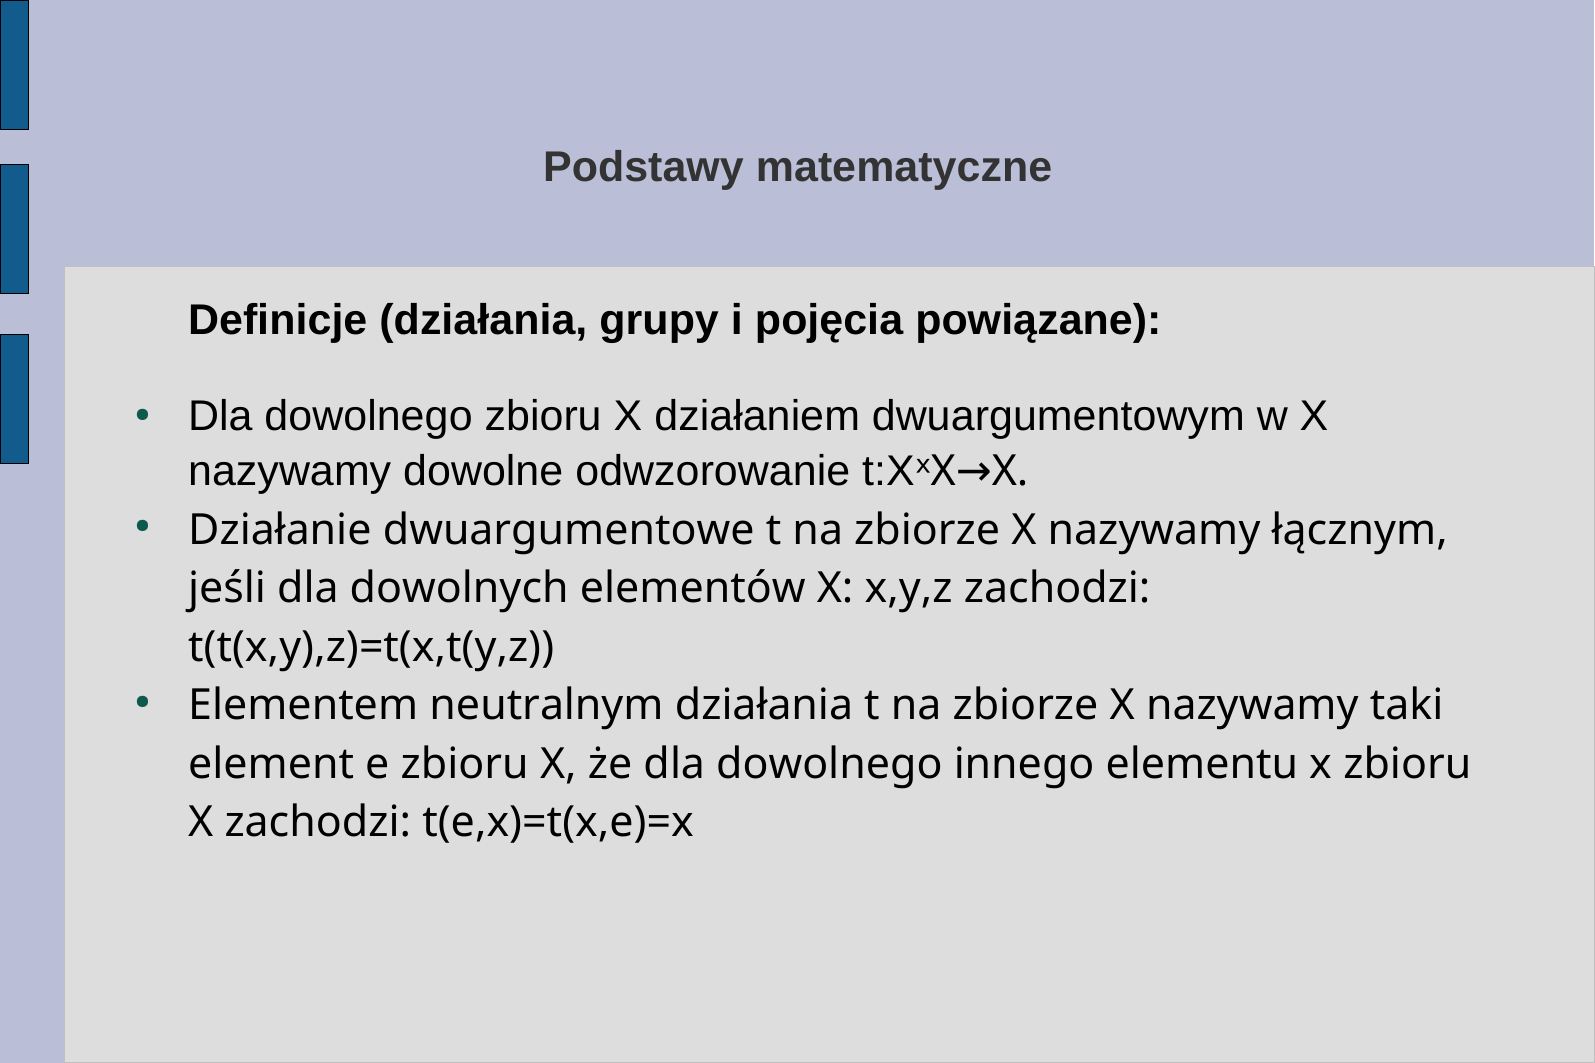

# Podstawy matematyczne
Definicje (działania, grupy i pojęcia powiązane):
Dla dowolnego zbioru X działaniem dwuargumentowym w X nazywamy dowolne odwzorowanie t:XˣX→X.
Działanie dwuargumentowe t na zbiorze X nazywamy łącznym, jeśli dla dowolnych elementów X: x,y,z zachodzi: t(t(x,y),z)=t(x,t(y,z))
Elementem neutralnym działania t na zbiorze X nazywamy taki element e zbioru X, że dla dowolnego innego elementu x zbioru X zachodzi: t(e,x)=t(x,e)=x